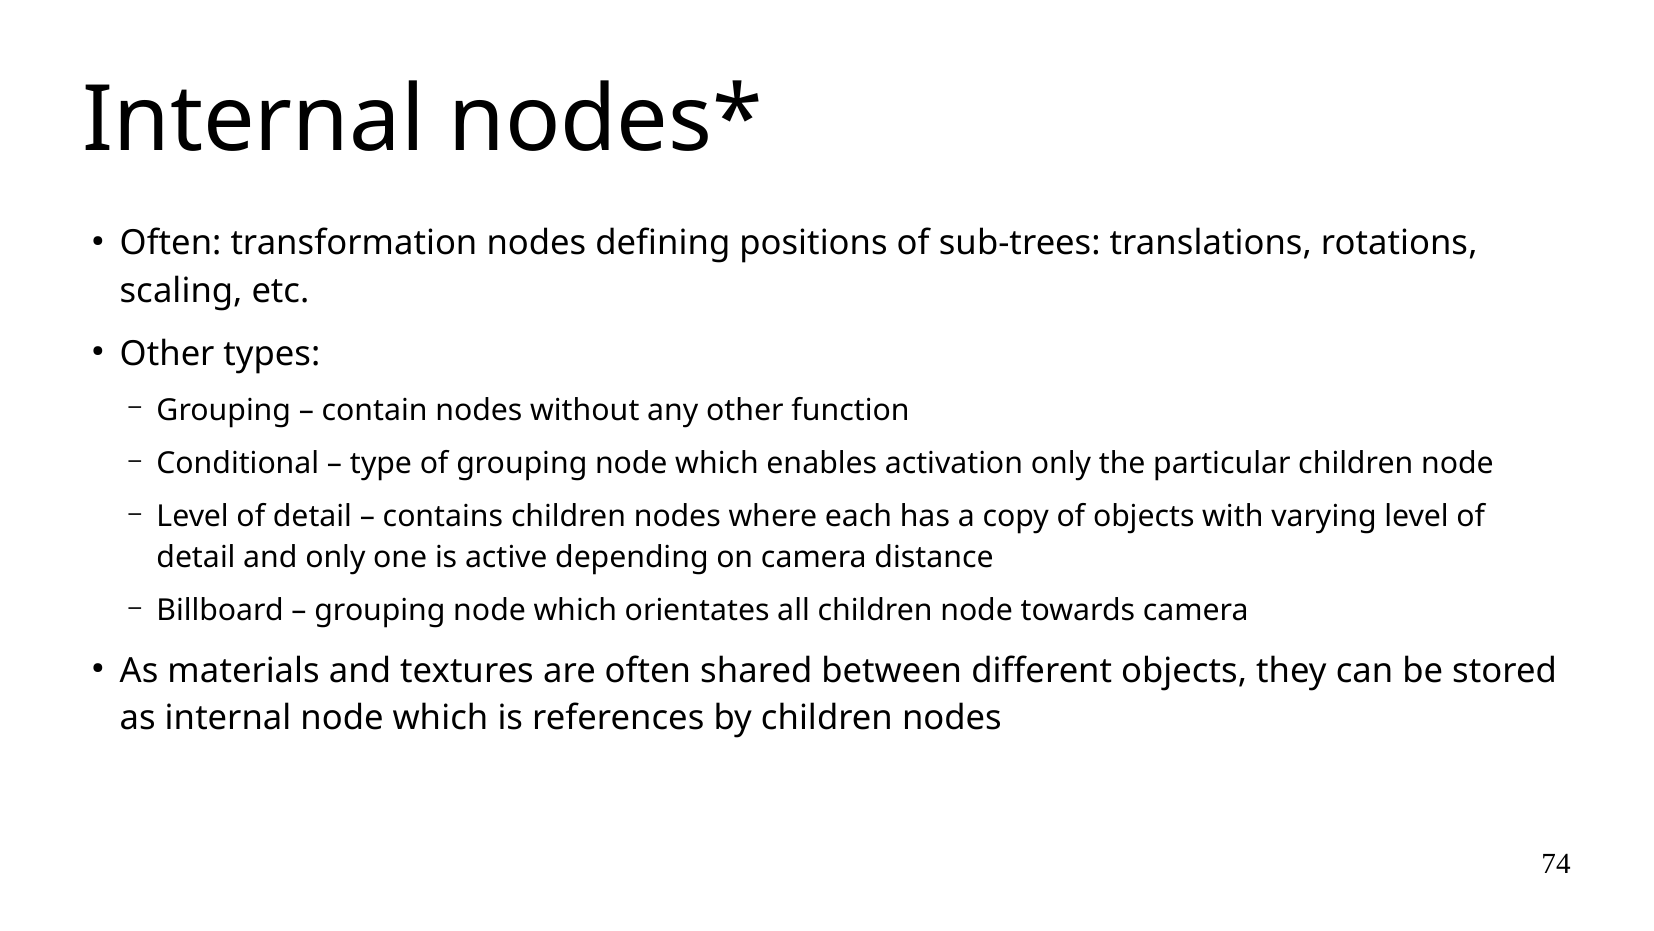

# Internal nodes*
Often: transformation nodes defining positions of sub-trees: translations, rotations, scaling, etc.
Other types:
Grouping – contain nodes without any other function
Conditional – type of grouping node which enables activation only the particular children node
Level of detail – contains children nodes where each has a copy of objects with varying level of detail and only one is active depending on camera distance
Billboard – grouping node which orientates all children node towards camera
As materials and textures are often shared between different objects, they can be stored as internal node which is references by children nodes
74